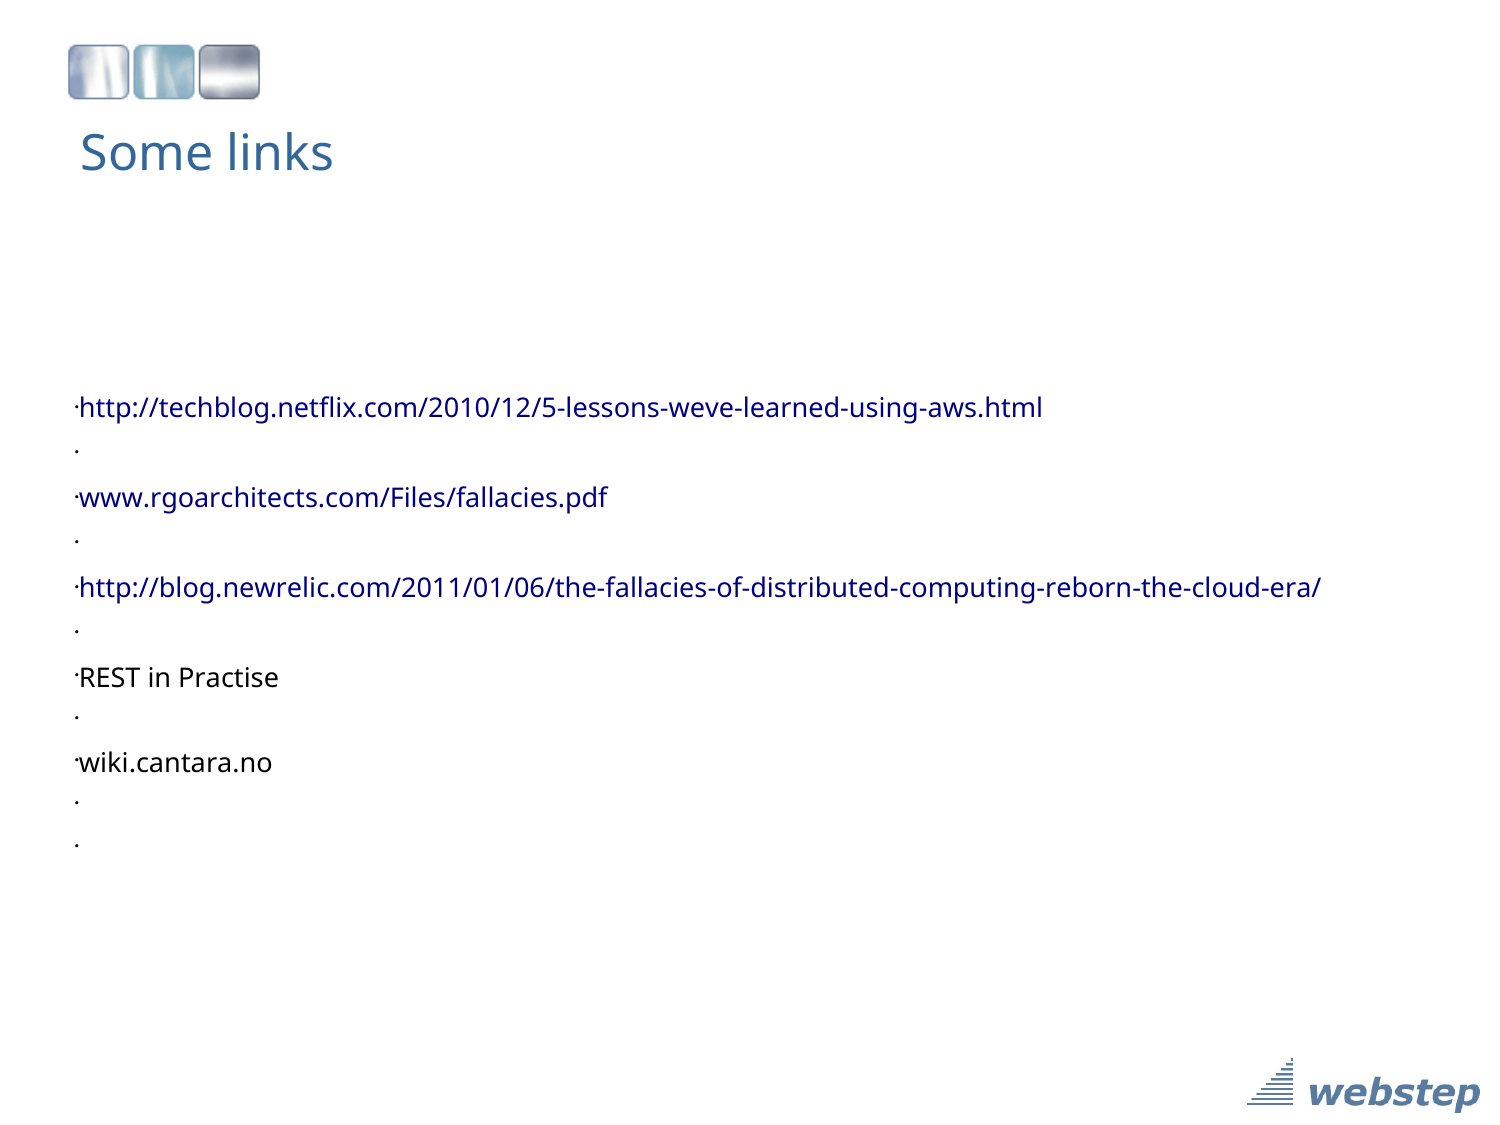

# Some links
http://techblog.netflix.com/2010/12/5-lessons-weve-learned-using-aws.html
www.rgoarchitects.com/Files/fallacies.pdf
http://blog.newrelic.com/2011/01/06/the-fallacies-of-distributed-computing-reborn-the-cloud-era/
REST in Practise
wiki.cantara.no